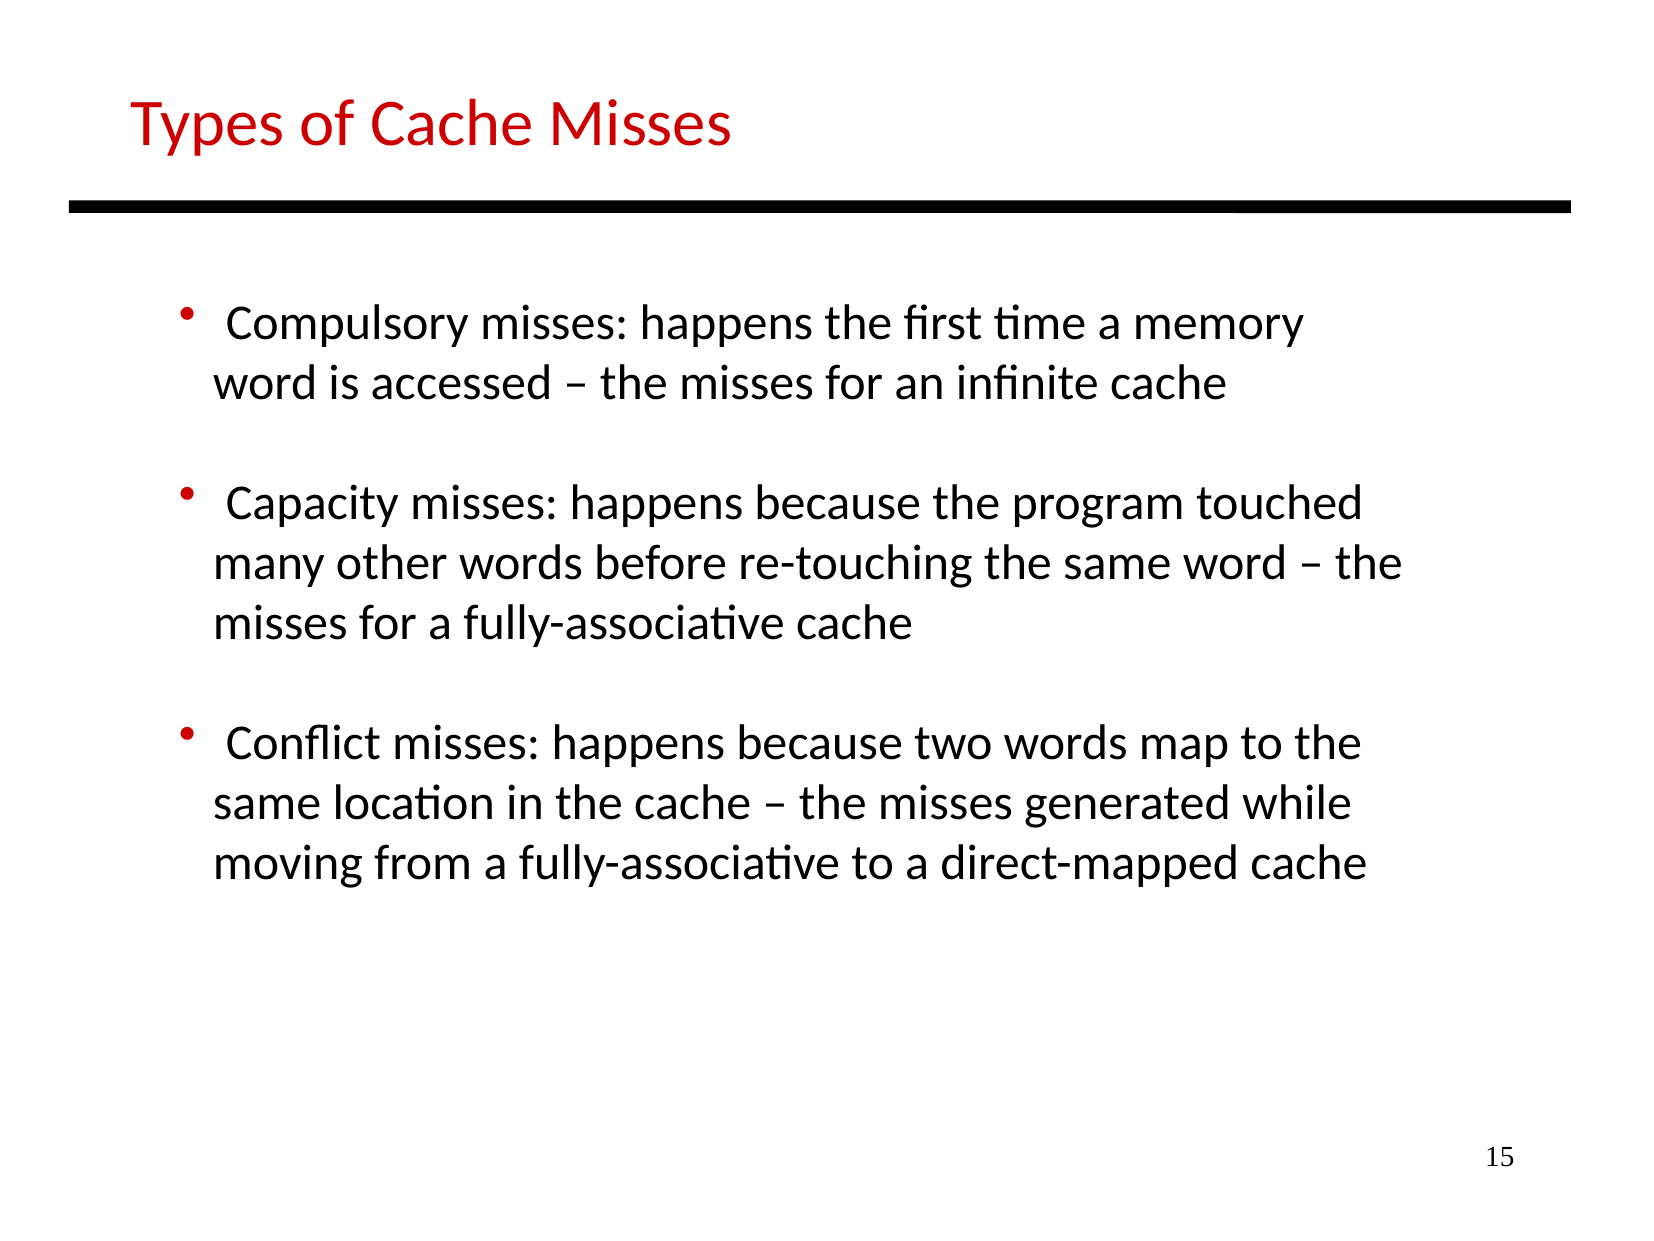

Types of Cache Misses
 Compulsory misses: happens the first time a memory
 word is accessed – the misses for an infinite cache
 Capacity misses: happens because the program touched
 many other words before re-touching the same word – the
 misses for a fully-associative cache
 Conflict misses: happens because two words map to the
 same location in the cache – the misses generated while
 moving from a fully-associative to a direct-mapped cache